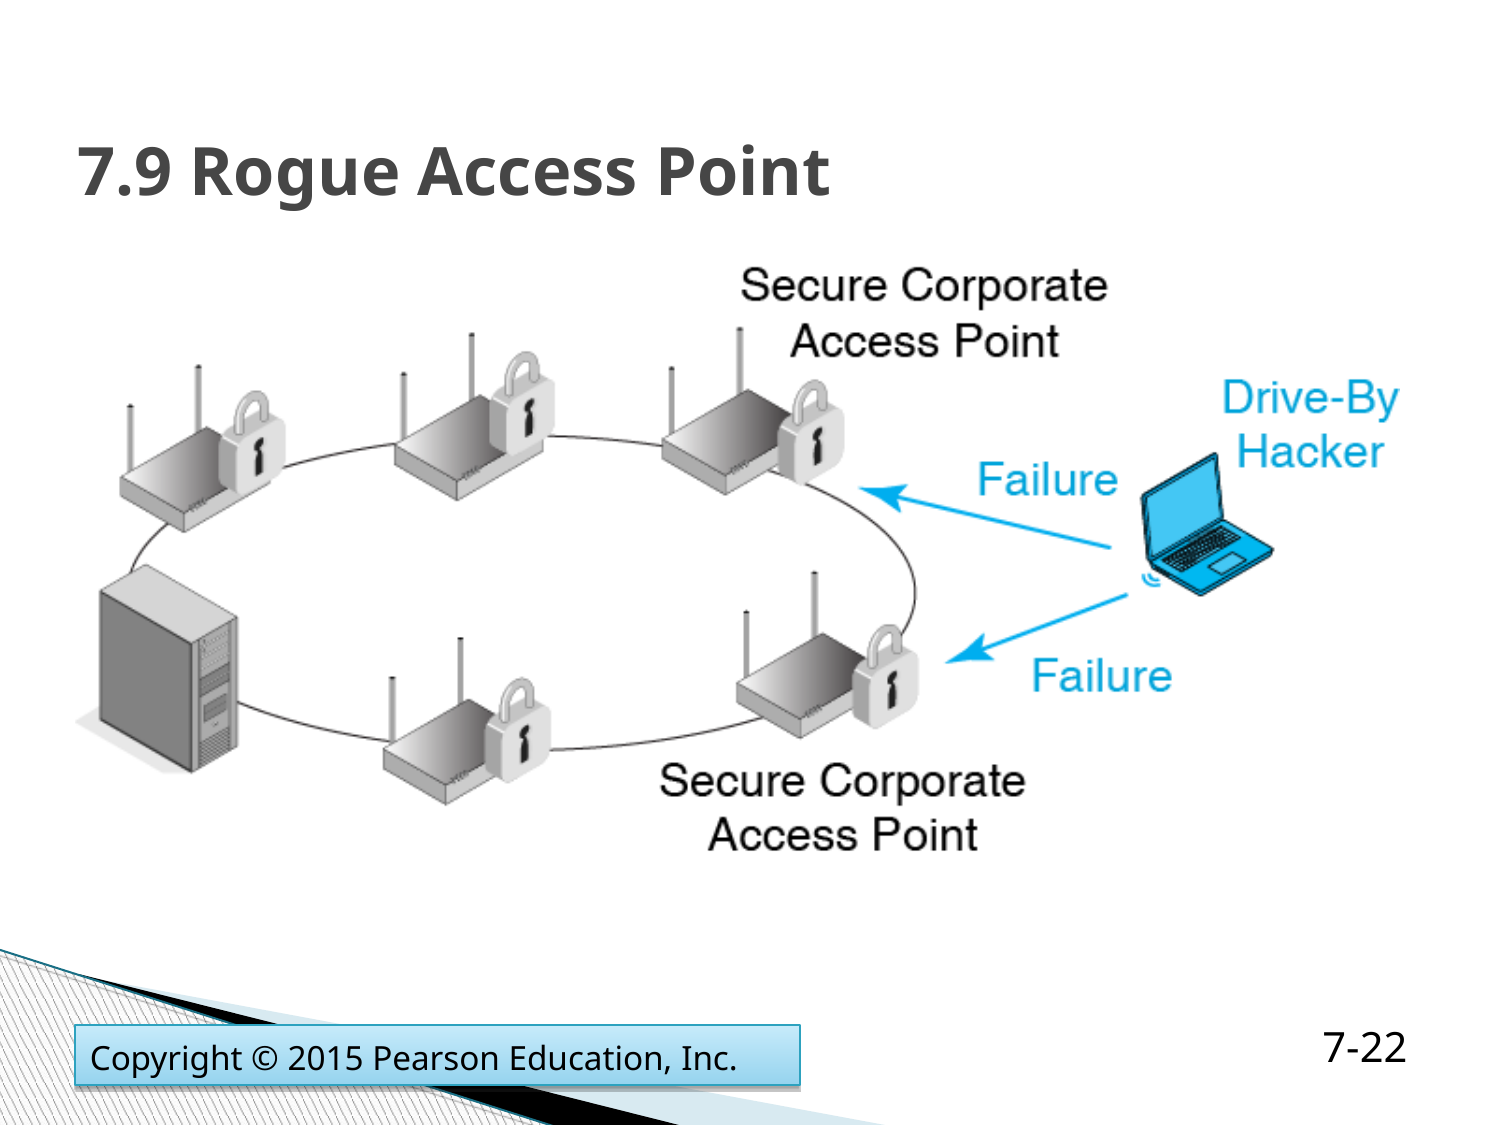

# 7.9 Rogue Access Point
Copyright © 2015 Pearson Education, Inc.